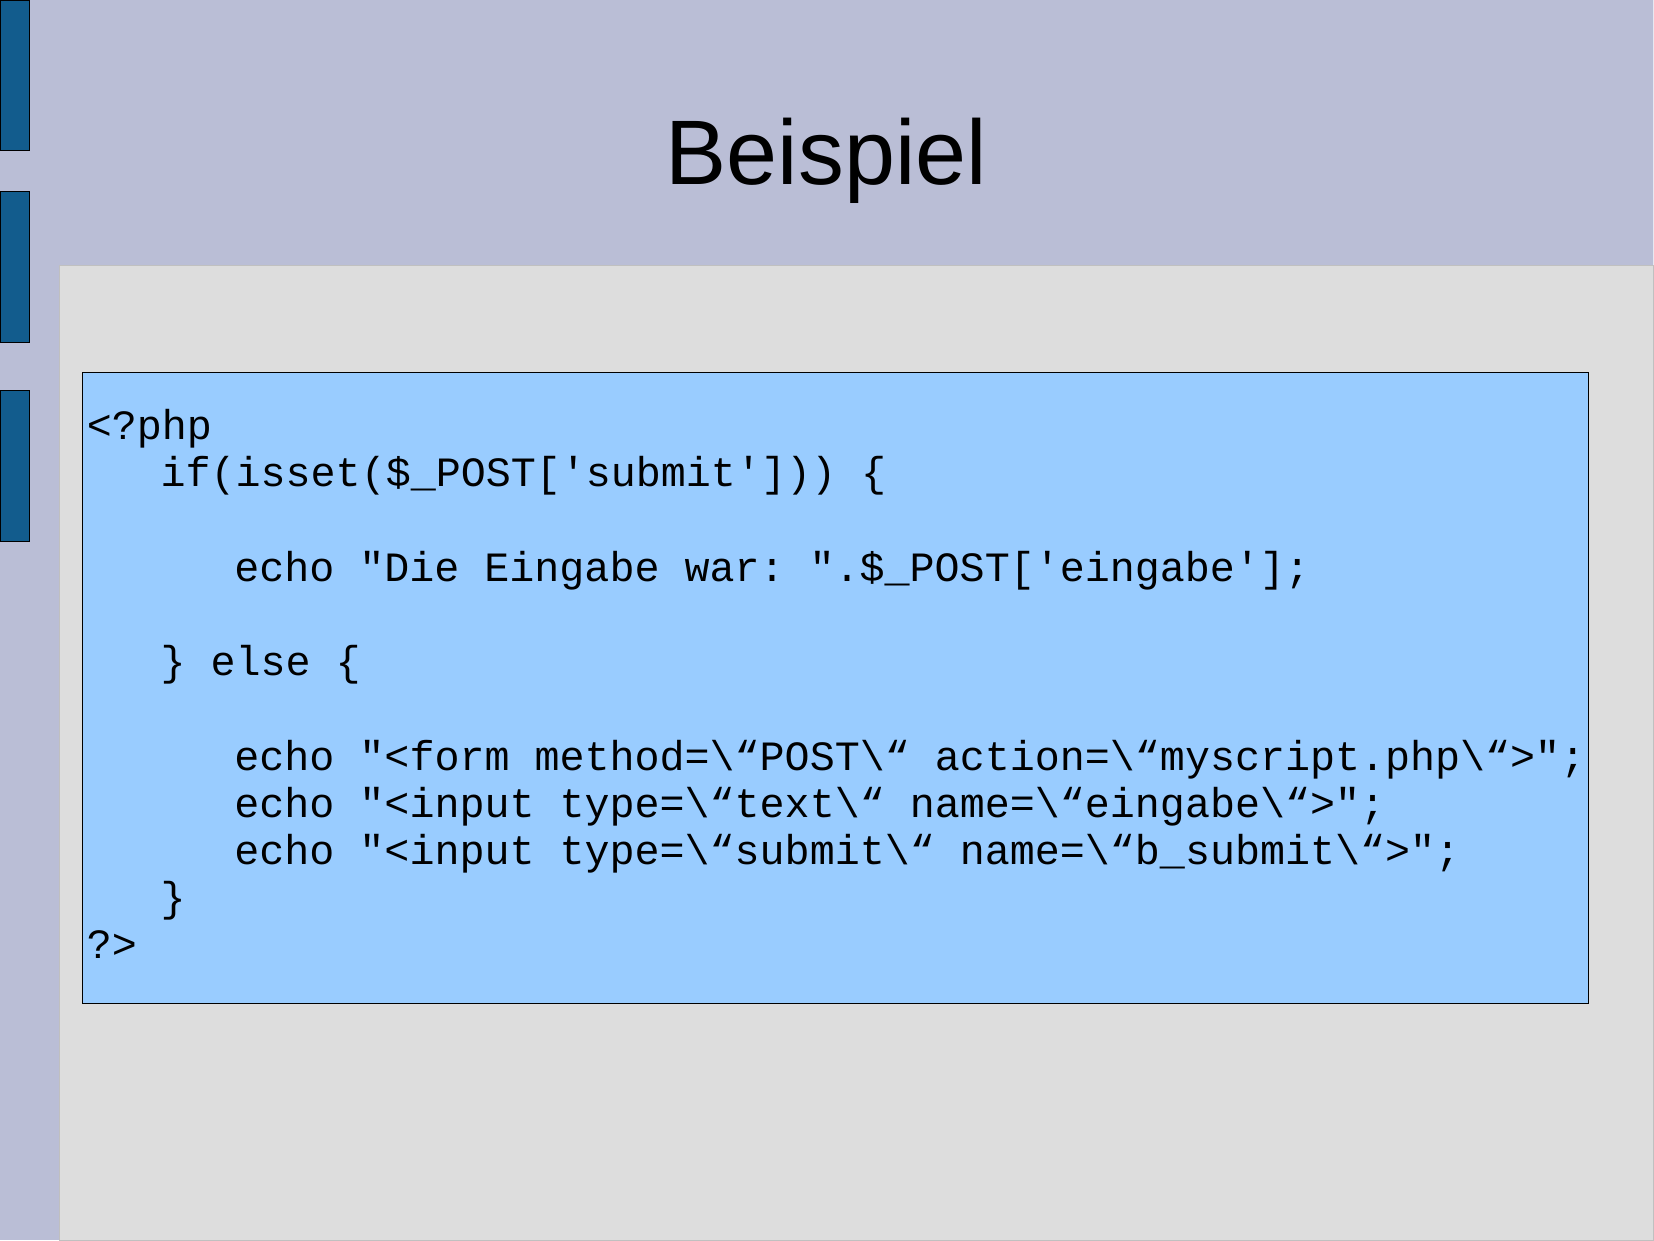

# Beispiel
<?php
	if(isset($_POST['submit'])) {
		echo "Die Eingabe war: ".$_POST['eingabe'];
	} else {
		echo "<form method=\“POST\“ action=\“myscript.php\“>";
		echo "<input type=\“text\“ name=\“eingabe\“>";
		echo "<input type=\“submit\“ name=\“b_submit\“>";
	}
?>